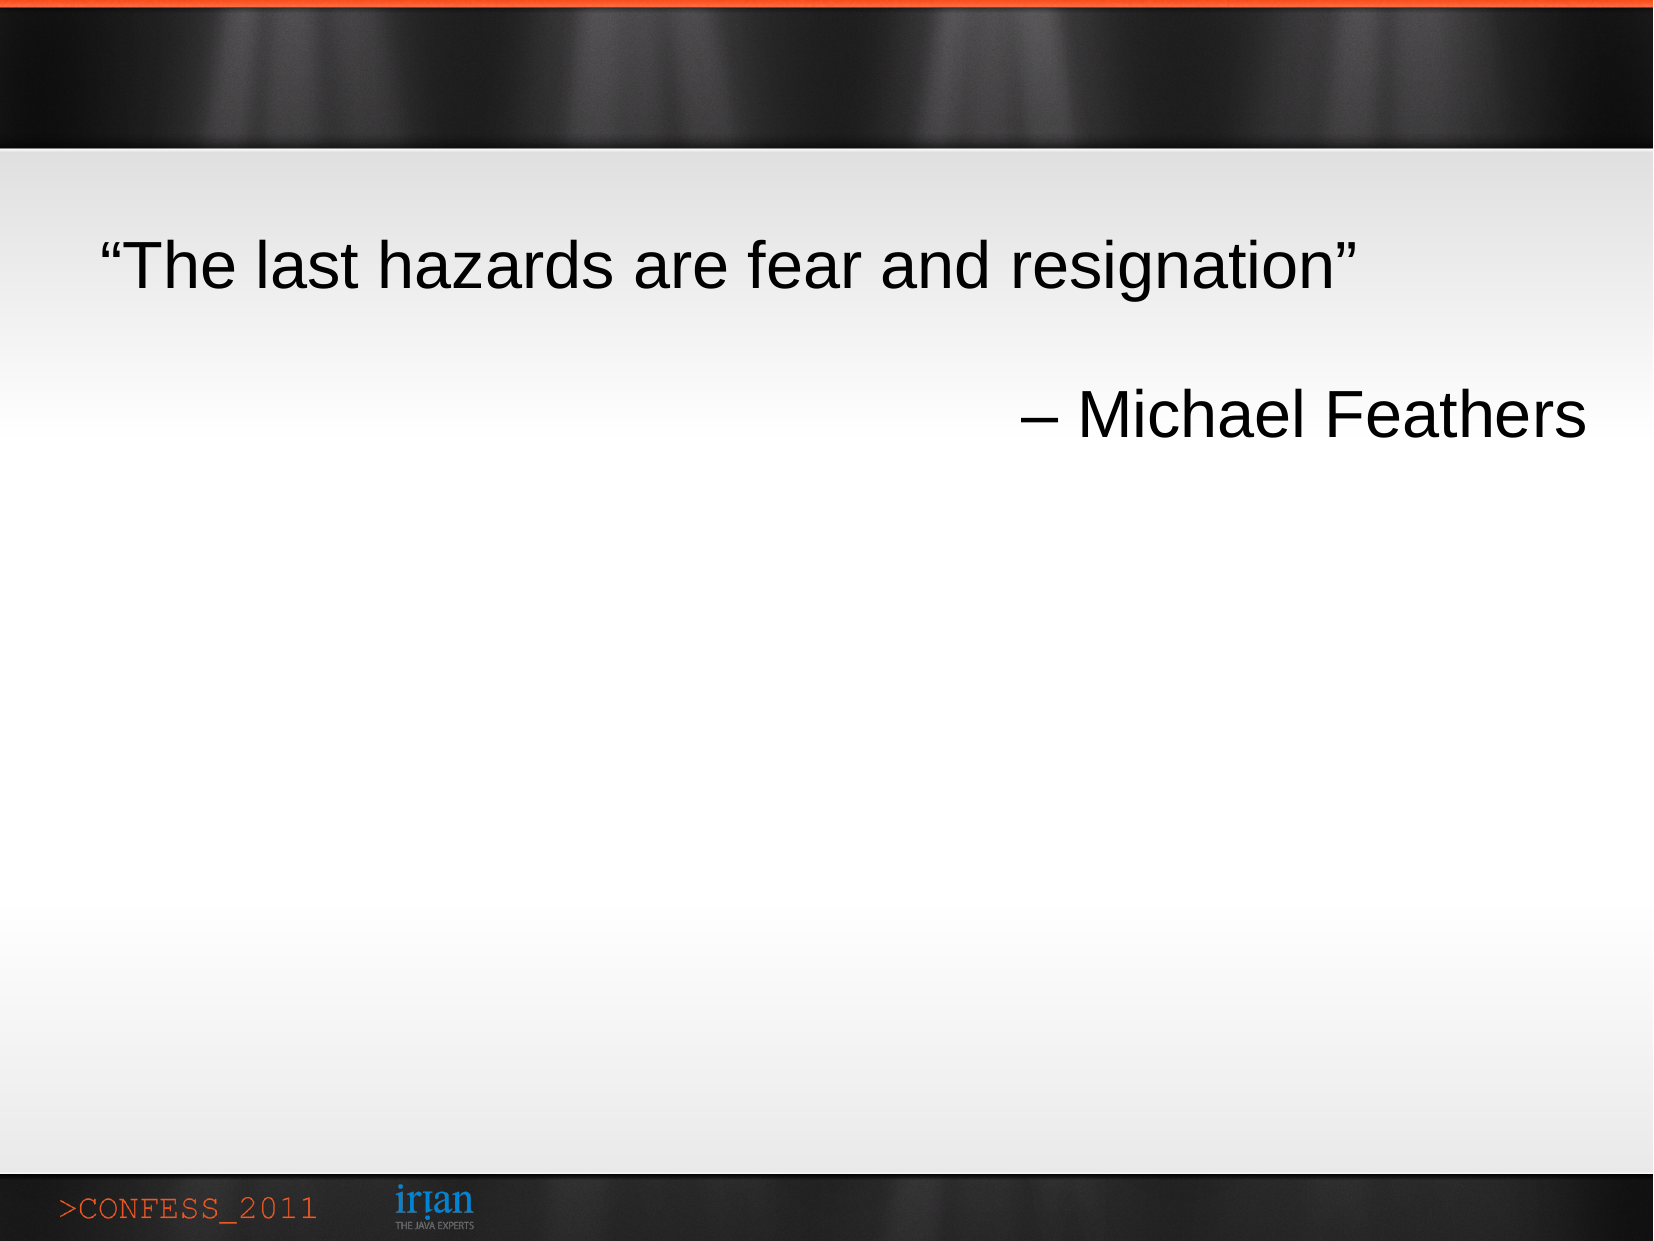

# “The last hazards are fear and resignation”
– Michael Feathers